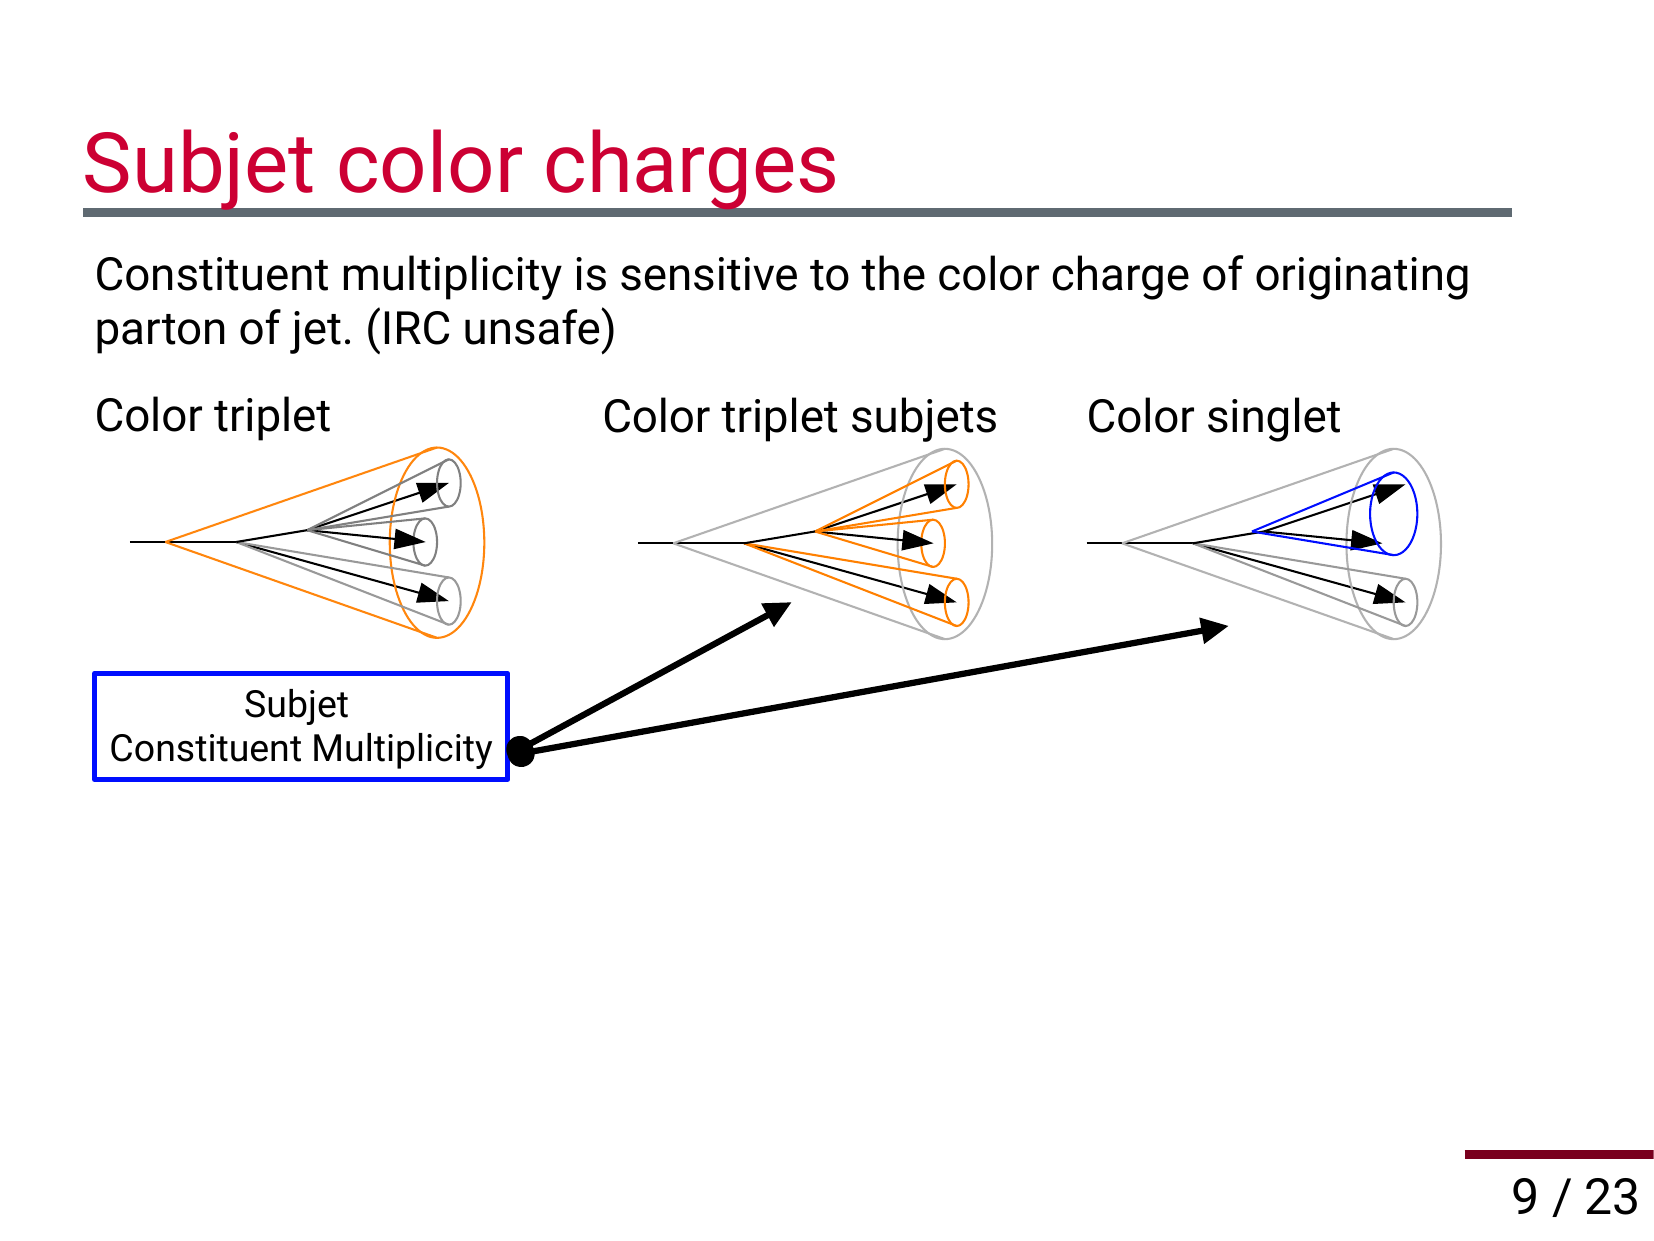

# Subjet color charges
Constituent multiplicity is sensitive to the color charge of originating
parton of jet. (IRC unsafe)
Color triplet
Color triplet subjets
Color singlet
Subjet
Constituent Multiplicity
9